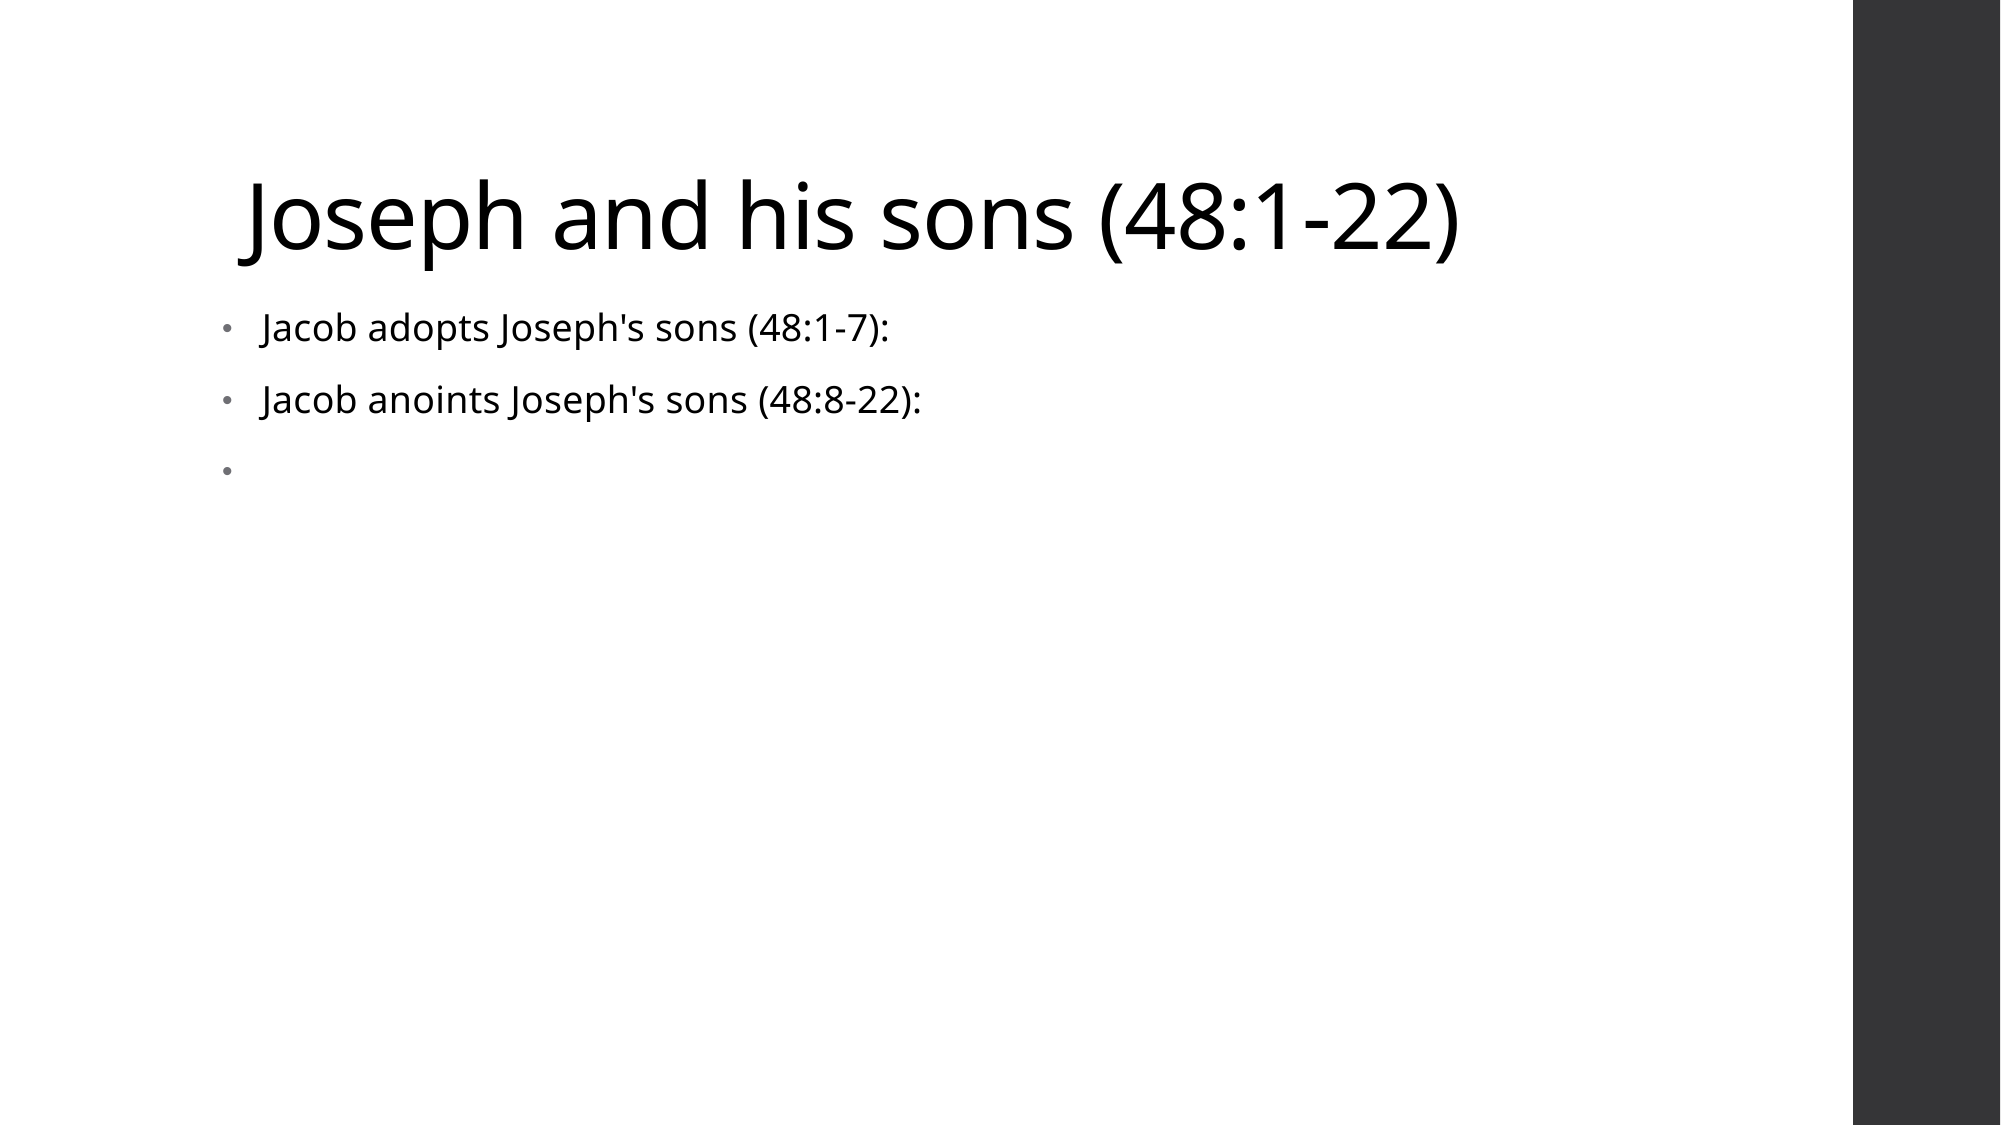

# Joseph and his sons (48:1-22)
 Jacob adopts Joseph's sons (48:1-7):
 Jacob anoints Joseph's sons (48:8-22):